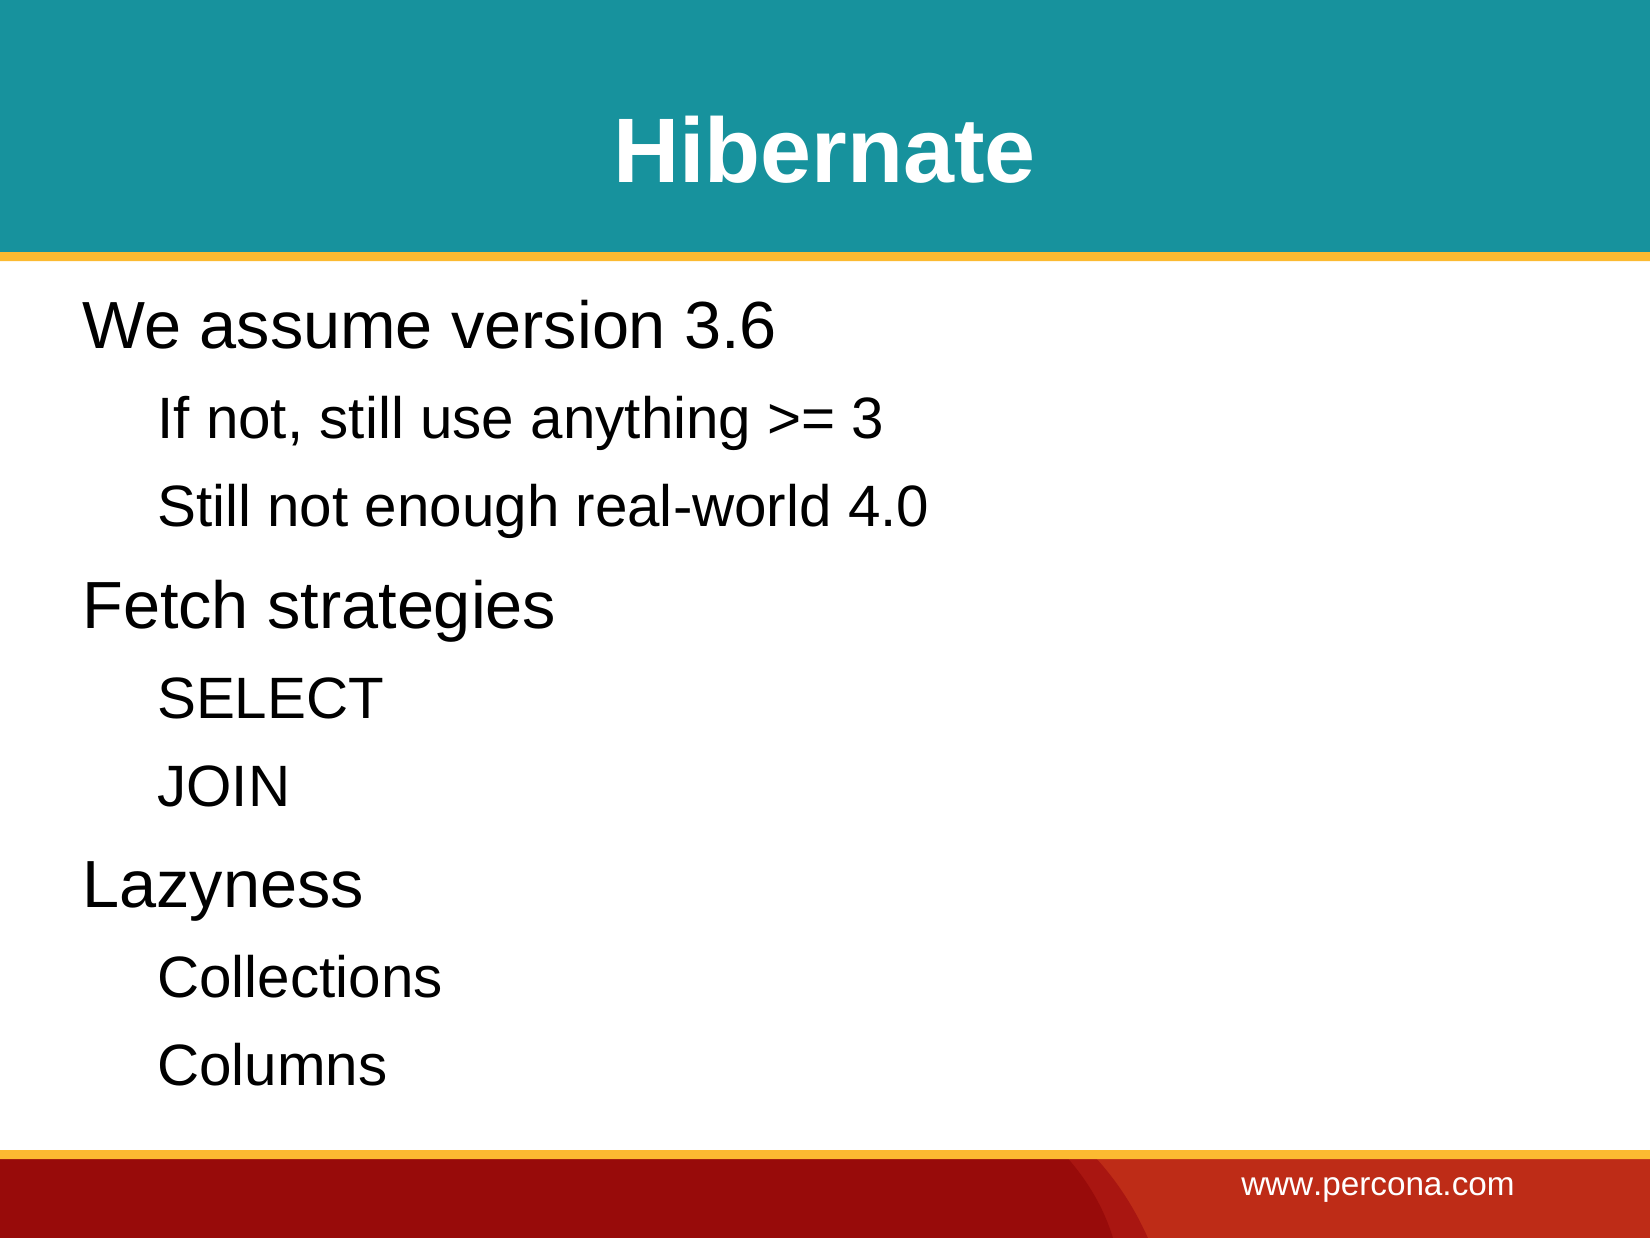

# Hibernate
We assume version 3.6
If not, still use anything >= 3
Still not enough real-world 4.0
Fetch strategies
SELECT
JOIN
Lazyness
Collections
Columns
www.percona.com